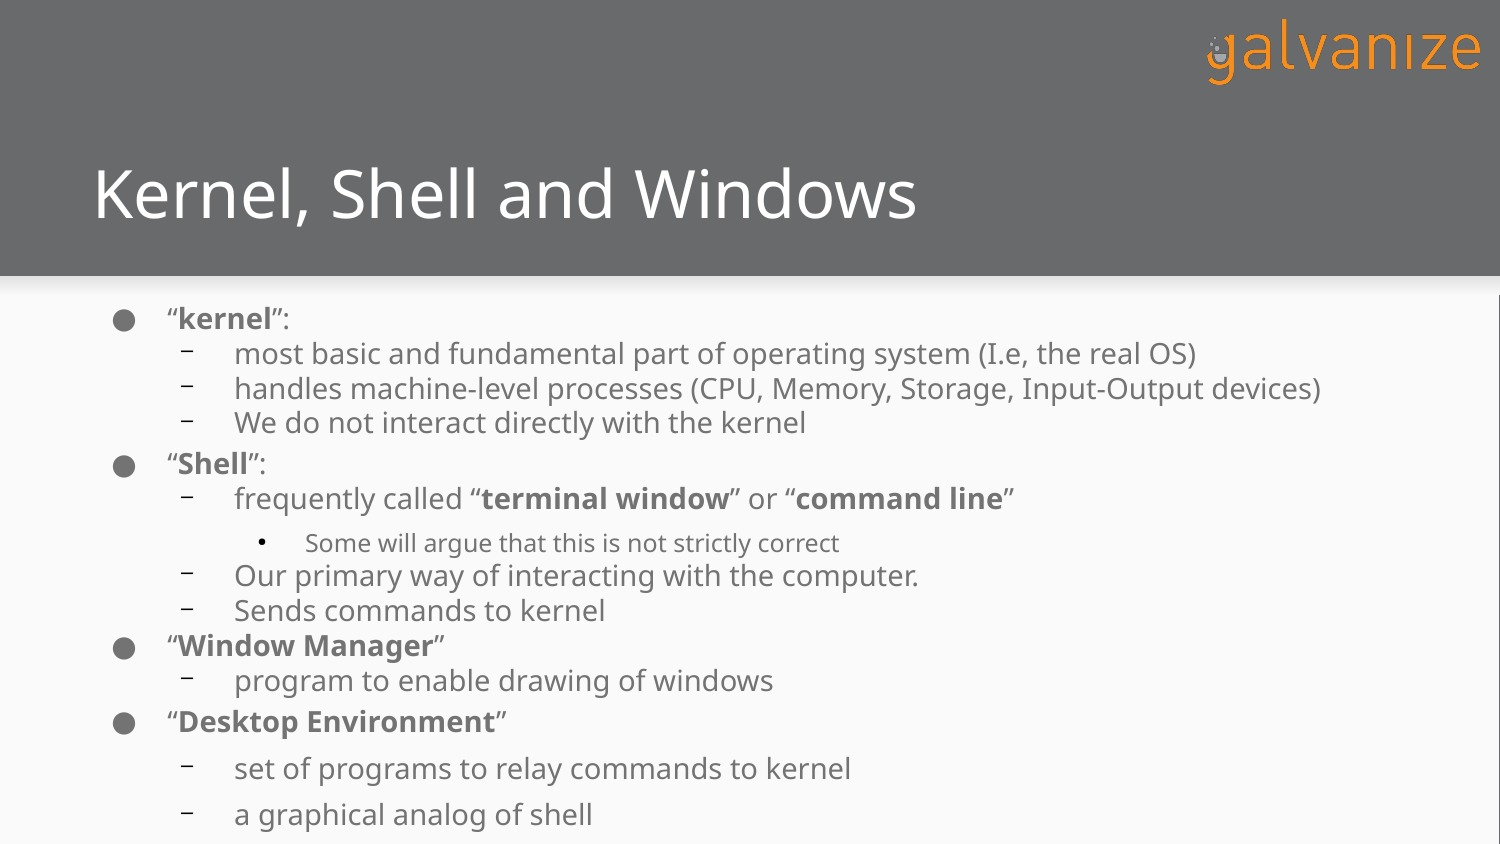

# Kernel, Shell and Windows
“kernel”:
most basic and fundamental part of operating system (I.e, the real OS)
handles machine-level processes (CPU, Memory, Storage, Input-Output devices)
We do not interact directly with the kernel
“Shell”:
frequently called “terminal window” or “command line”
Some will argue that this is not strictly correct
Our primary way of interacting with the computer.
Sends commands to kernel
“Window Manager”
program to enable drawing of windows
“Desktop Environment”
set of programs to relay commands to kernel
a graphical analog of shell